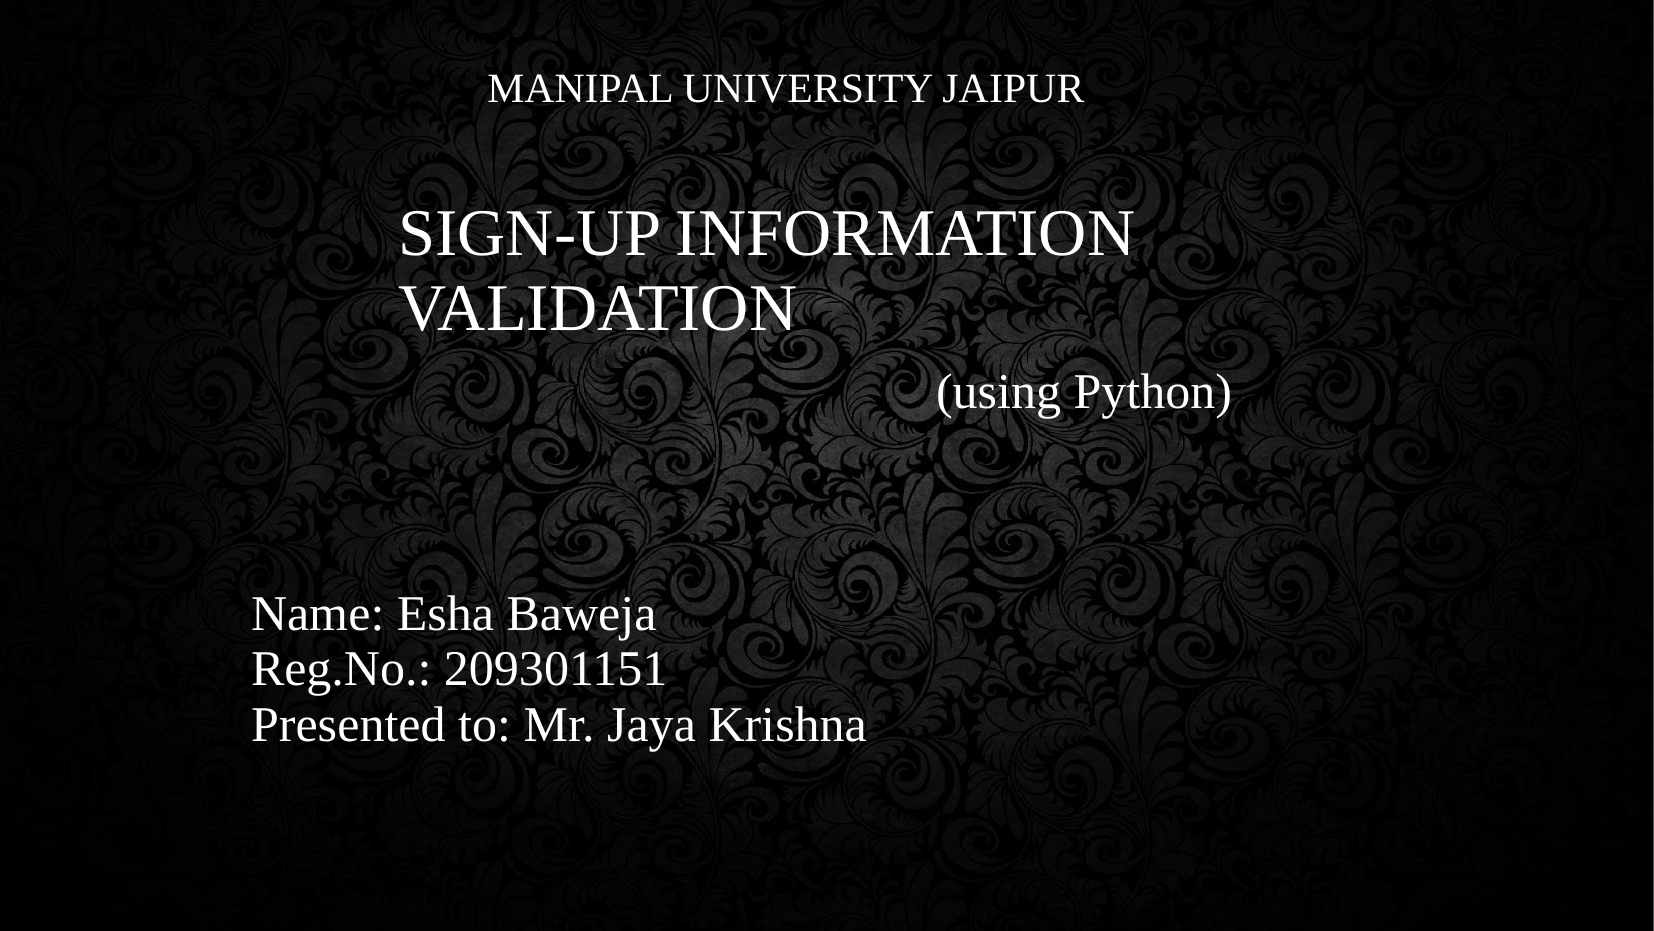

MANIPAL UNIVERSITY JAIPUR
SIGN-UP INFORMATION VALIDATION
(using Python)
Name: Esha Baweja
Reg.No.: 209301151
Presented to: Mr. Jaya Krishna